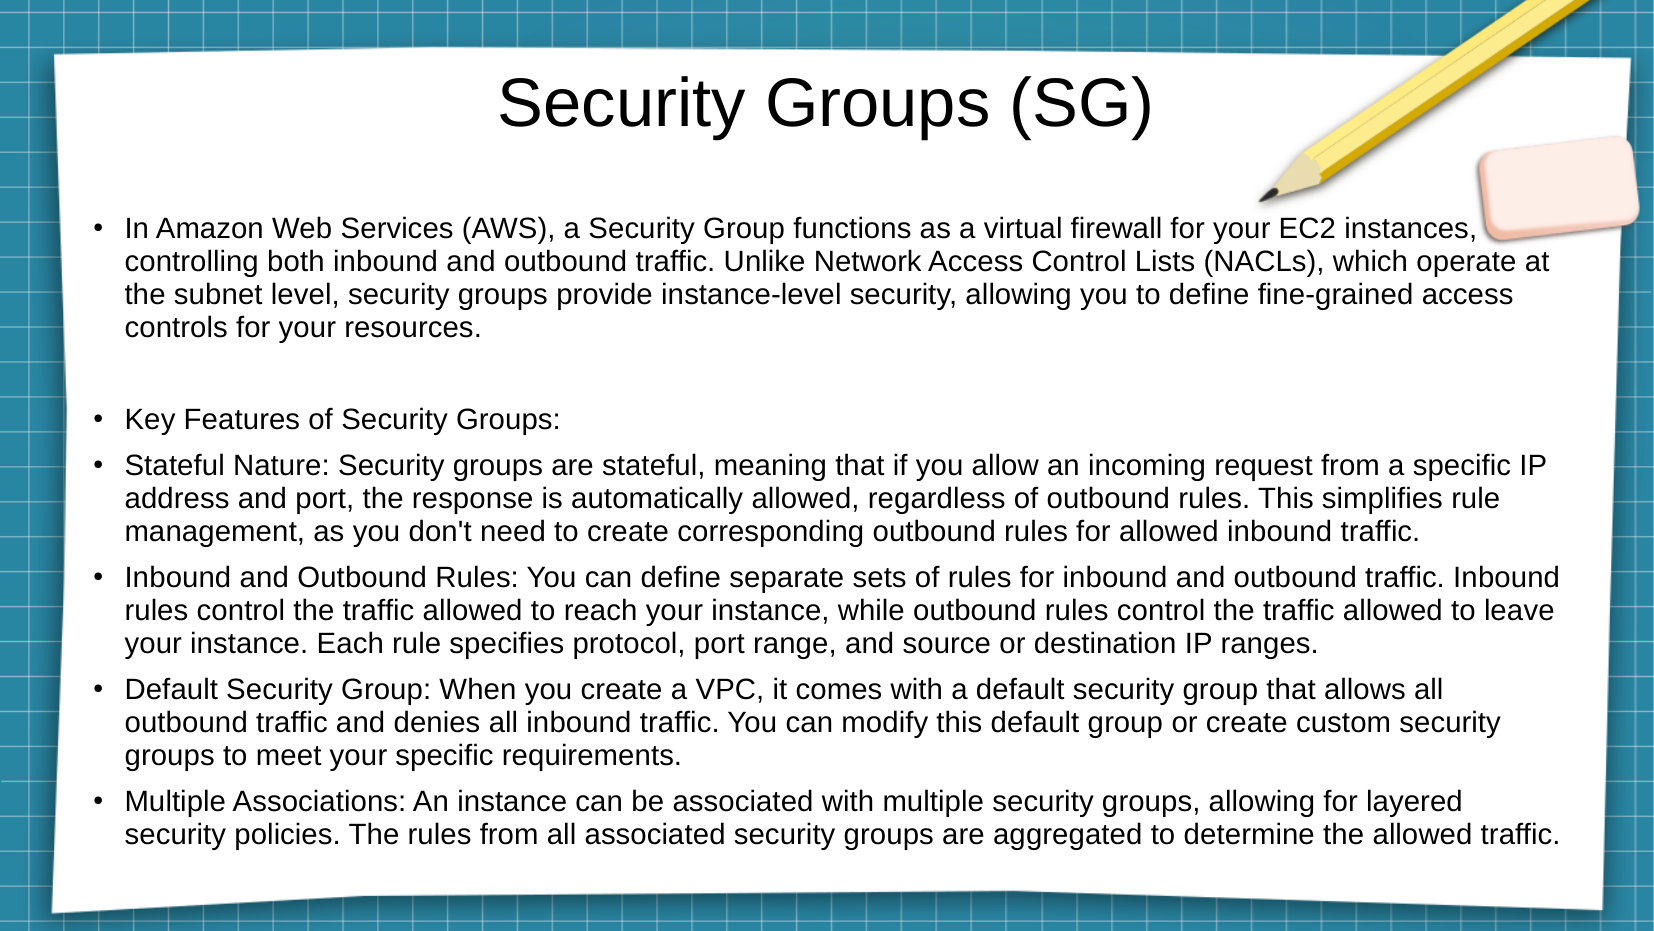

# Security Groups (SG)
In Amazon Web Services (AWS), a Security Group functions as a virtual firewall for your EC2 instances, controlling both inbound and outbound traffic. Unlike Network Access Control Lists (NACLs), which operate at the subnet level, security groups provide instance-level security, allowing you to define fine-grained access controls for your resources.
Key Features of Security Groups:
Stateful Nature: Security groups are stateful, meaning that if you allow an incoming request from a specific IP address and port, the response is automatically allowed, regardless of outbound rules. This simplifies rule management, as you don't need to create corresponding outbound rules for allowed inbound traffic.
Inbound and Outbound Rules: You can define separate sets of rules for inbound and outbound traffic. Inbound rules control the traffic allowed to reach your instance, while outbound rules control the traffic allowed to leave your instance. Each rule specifies protocol, port range, and source or destination IP ranges.
Default Security Group: When you create a VPC, it comes with a default security group that allows all outbound traffic and denies all inbound traffic. You can modify this default group or create custom security groups to meet your specific requirements.
Multiple Associations: An instance can be associated with multiple security groups, allowing for layered security policies. The rules from all associated security groups are aggregated to determine the allowed traffic.